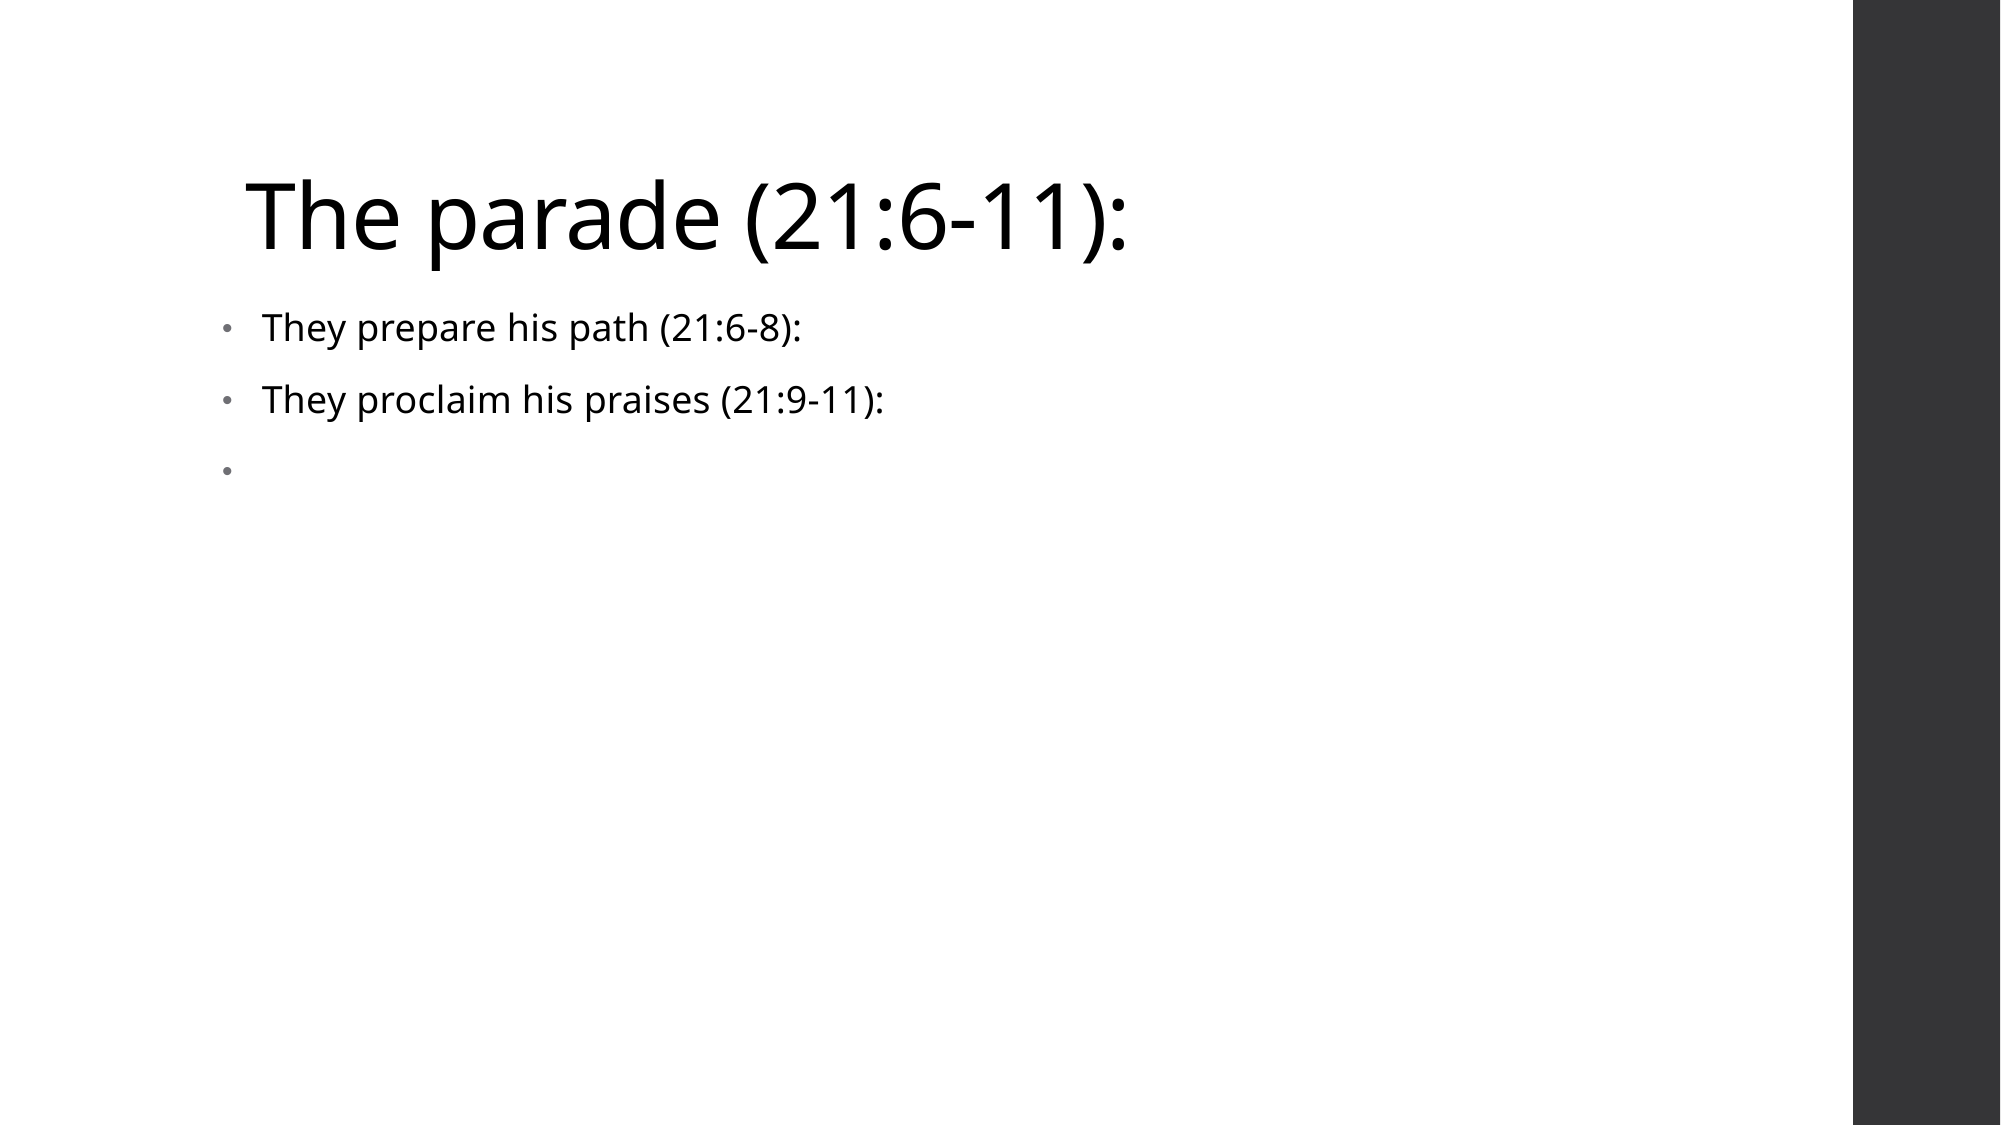

# The parade (21:6-11):
 They prepare his path (21:6-8):
 They proclaim his praises (21:9-11):